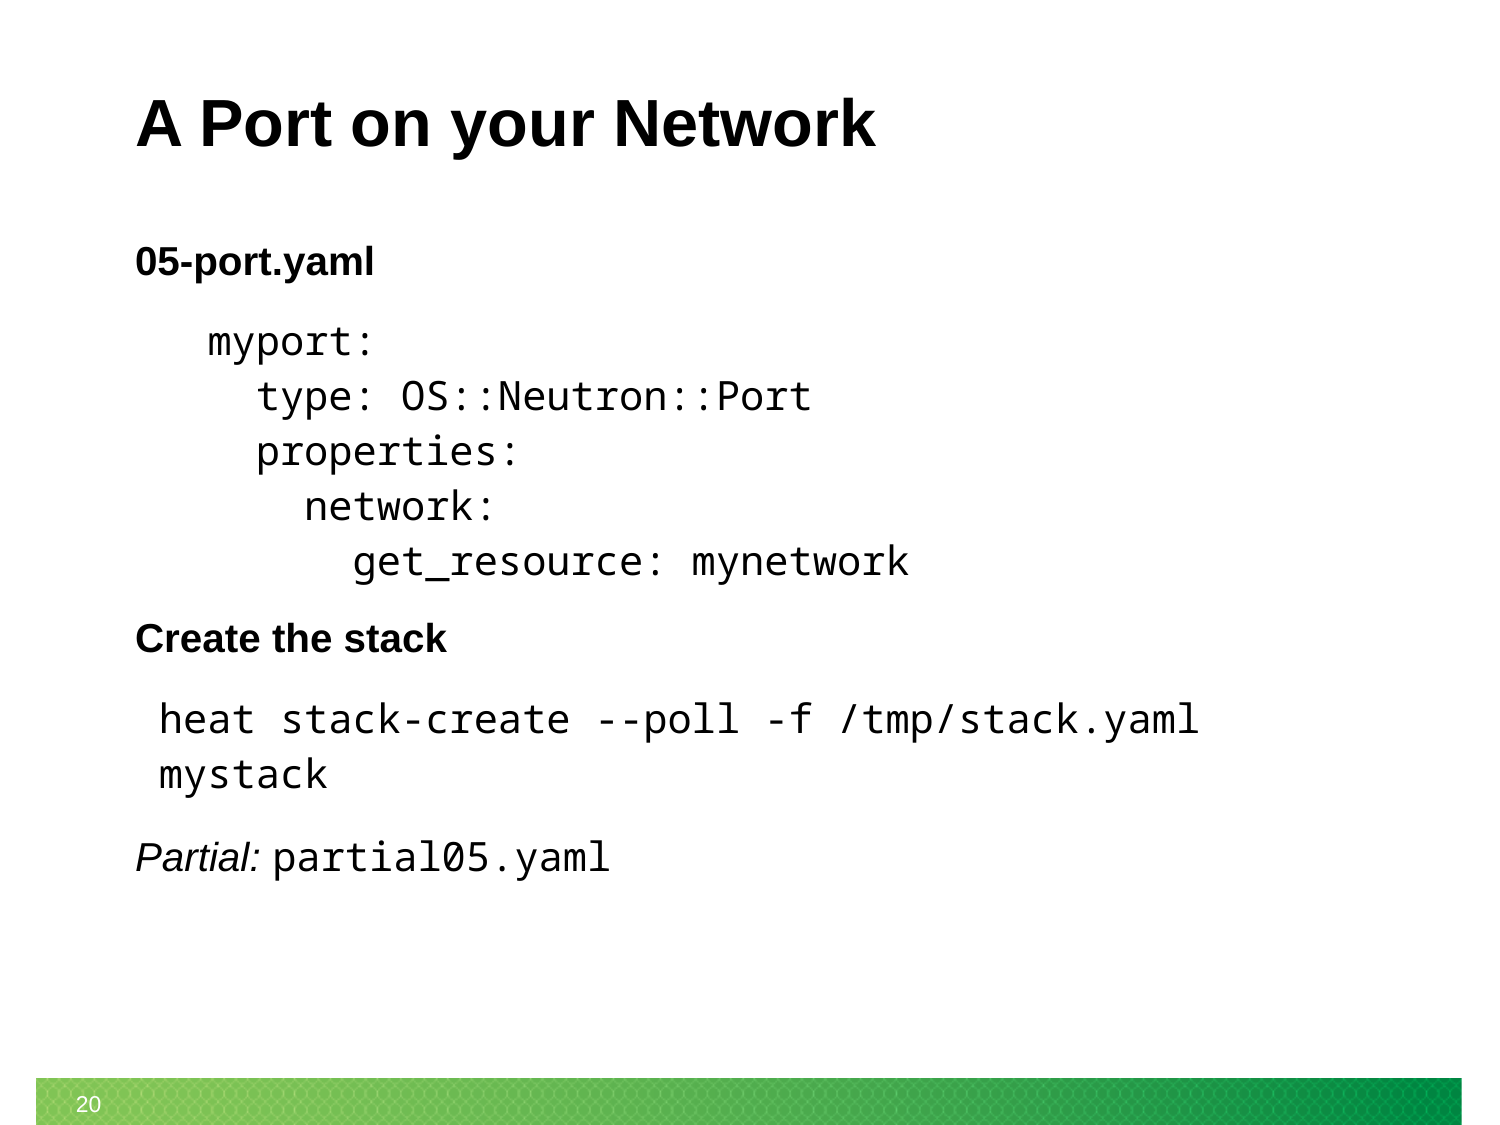

# A Port on your Network
05-port.yaml
 myport:
 type: OS::Neutron::Port
 properties:
 network:
 get_resource: mynetwork
Create the stack
heat stack-create --poll -f /tmp/stack.yaml mystack
Partial: partial05.yaml